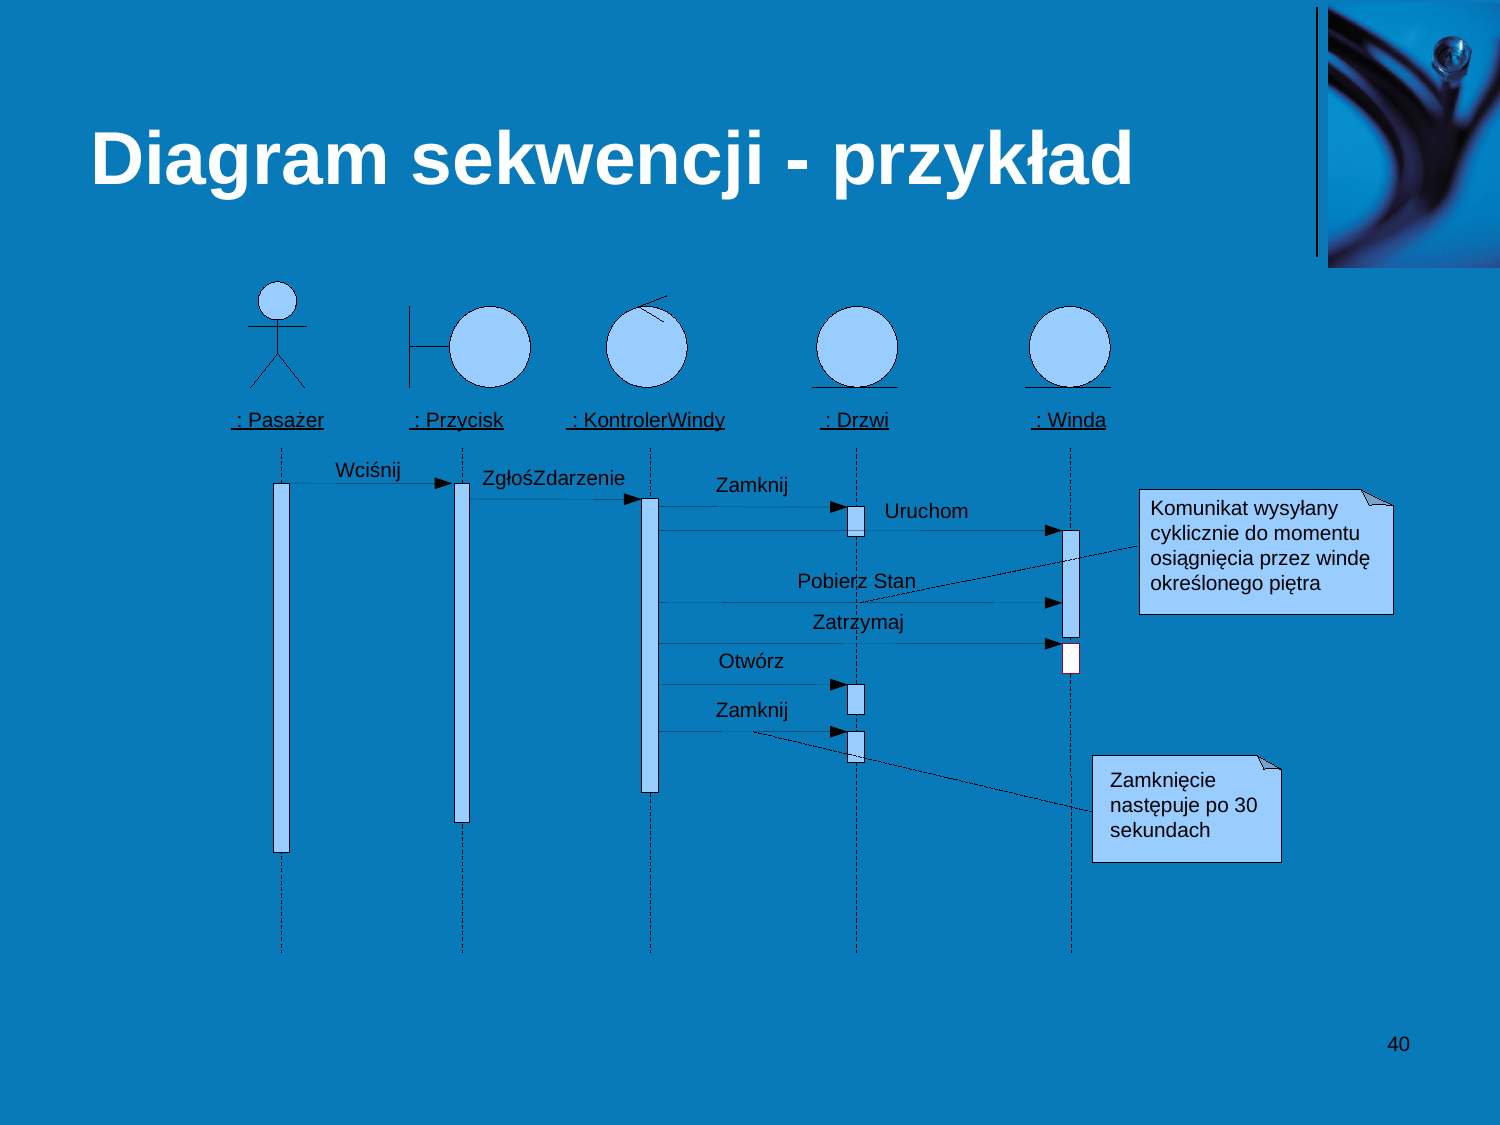

# Diagram sekwencji - przykład
 : Pasażer
 : Przycisk
 : KontrolerWindy
 : Drzwi
 : Winda
Wciśnij
ZgłośZdarzenie
Zamknij
Komunikat wysyłany cyklicznie do momentu osiągnięcia przez windę określonego piętra
Uruchom
Pobierz Stan
Zatrzymaj
Otwórz
Zamknij
Zamknięcie następuje po 30 sekundach
40